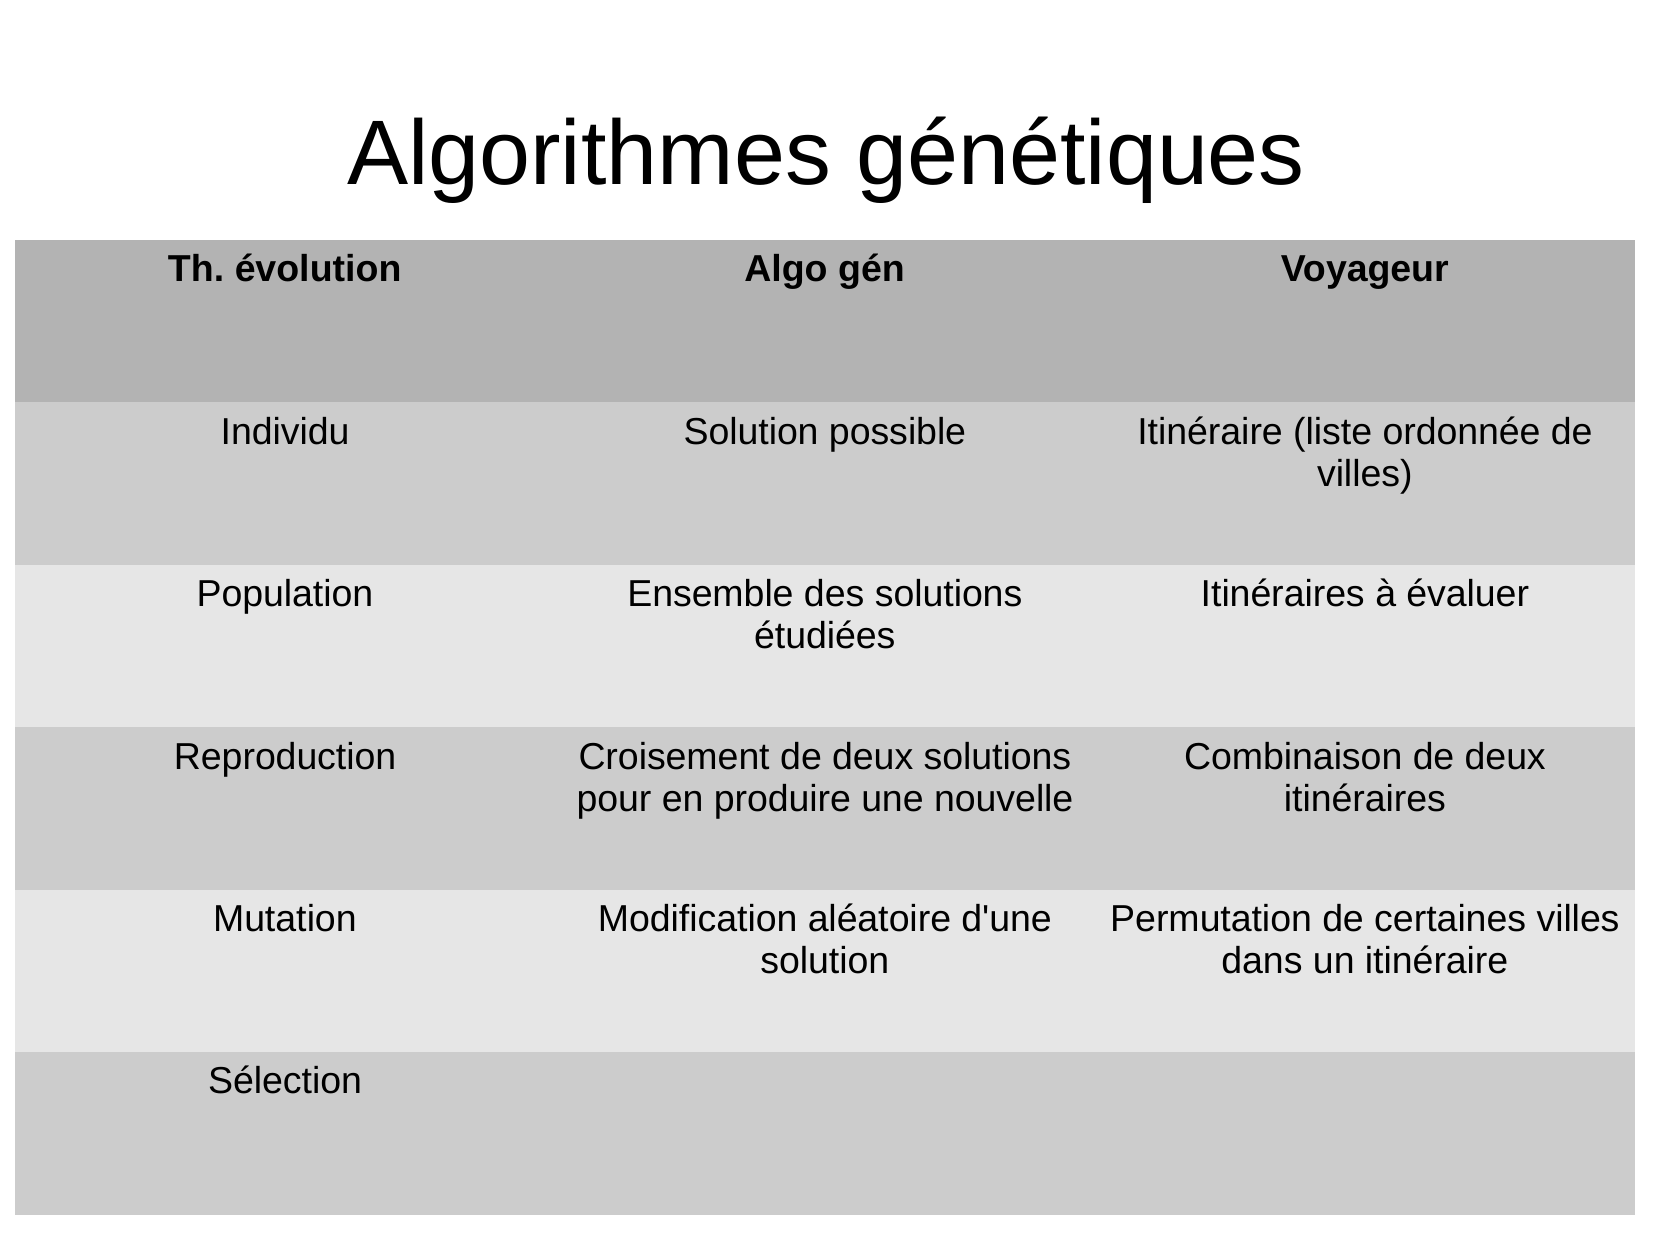

# Algorithmes génétiques
| Th. évolution | Algo gén | Voyageur |
| --- | --- | --- |
| Individu | Solution possible | Itinéraire (liste ordonnée de villes) |
| Population | Ensemble des solutions étudiées | Itinéraires à évaluer |
| Reproduction | Croisement de deux solutions pour en produire une nouvelle | Combinaison de deux itinéraires |
| Mutation | Modification aléatoire d'une solution | Permutation de certaines villes dans un itinéraire |
| Sélection | | |